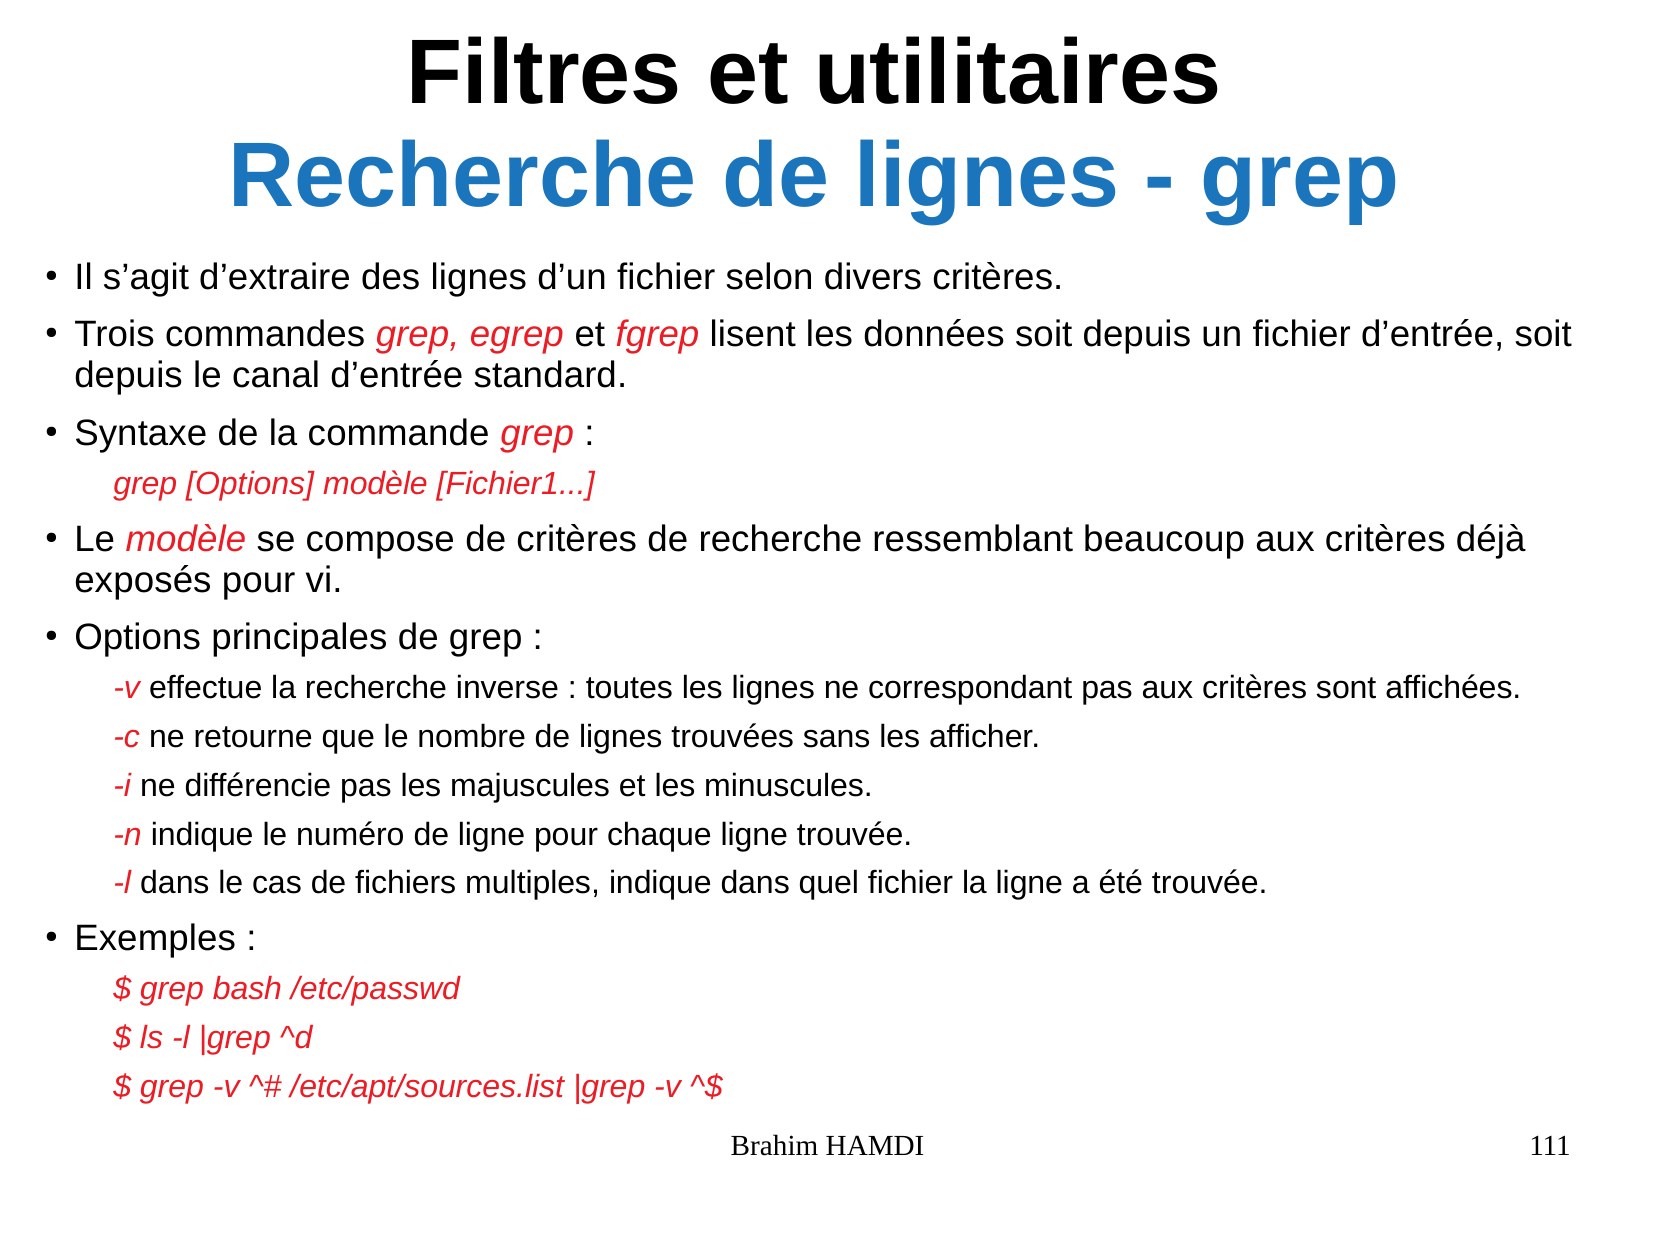

# Filtres et utilitaires Recherche de lignes - grep
Il s’agit d’extraire des lignes d’un fichier selon divers critères.
Trois commandes grep, egrep et fgrep lisent les données soit depuis un fichier d’entrée, soit depuis le canal d’entrée standard.
Syntaxe de la commande grep :
grep [Options] modèle [Fichier1...]
Le modèle se compose de critères de recherche ressemblant beaucoup aux critères déjà exposés pour vi.
Options principales de grep :
-v effectue la recherche inverse : toutes les lignes ne correspondant pas aux critères sont affichées.
-c ne retourne que le nombre de lignes trouvées sans les afficher.
-i ne différencie pas les majuscules et les minuscules.
-n indique le numéro de ligne pour chaque ligne trouvée.
-l dans le cas de fichiers multiples, indique dans quel fichier la ligne a été trouvée.
Exemples :
$ grep bash /etc/passwd
$ ls -l |grep ^d
$ grep -v ^# /etc/apt/sources.list |grep -v ^$
Brahim HAMDI
111